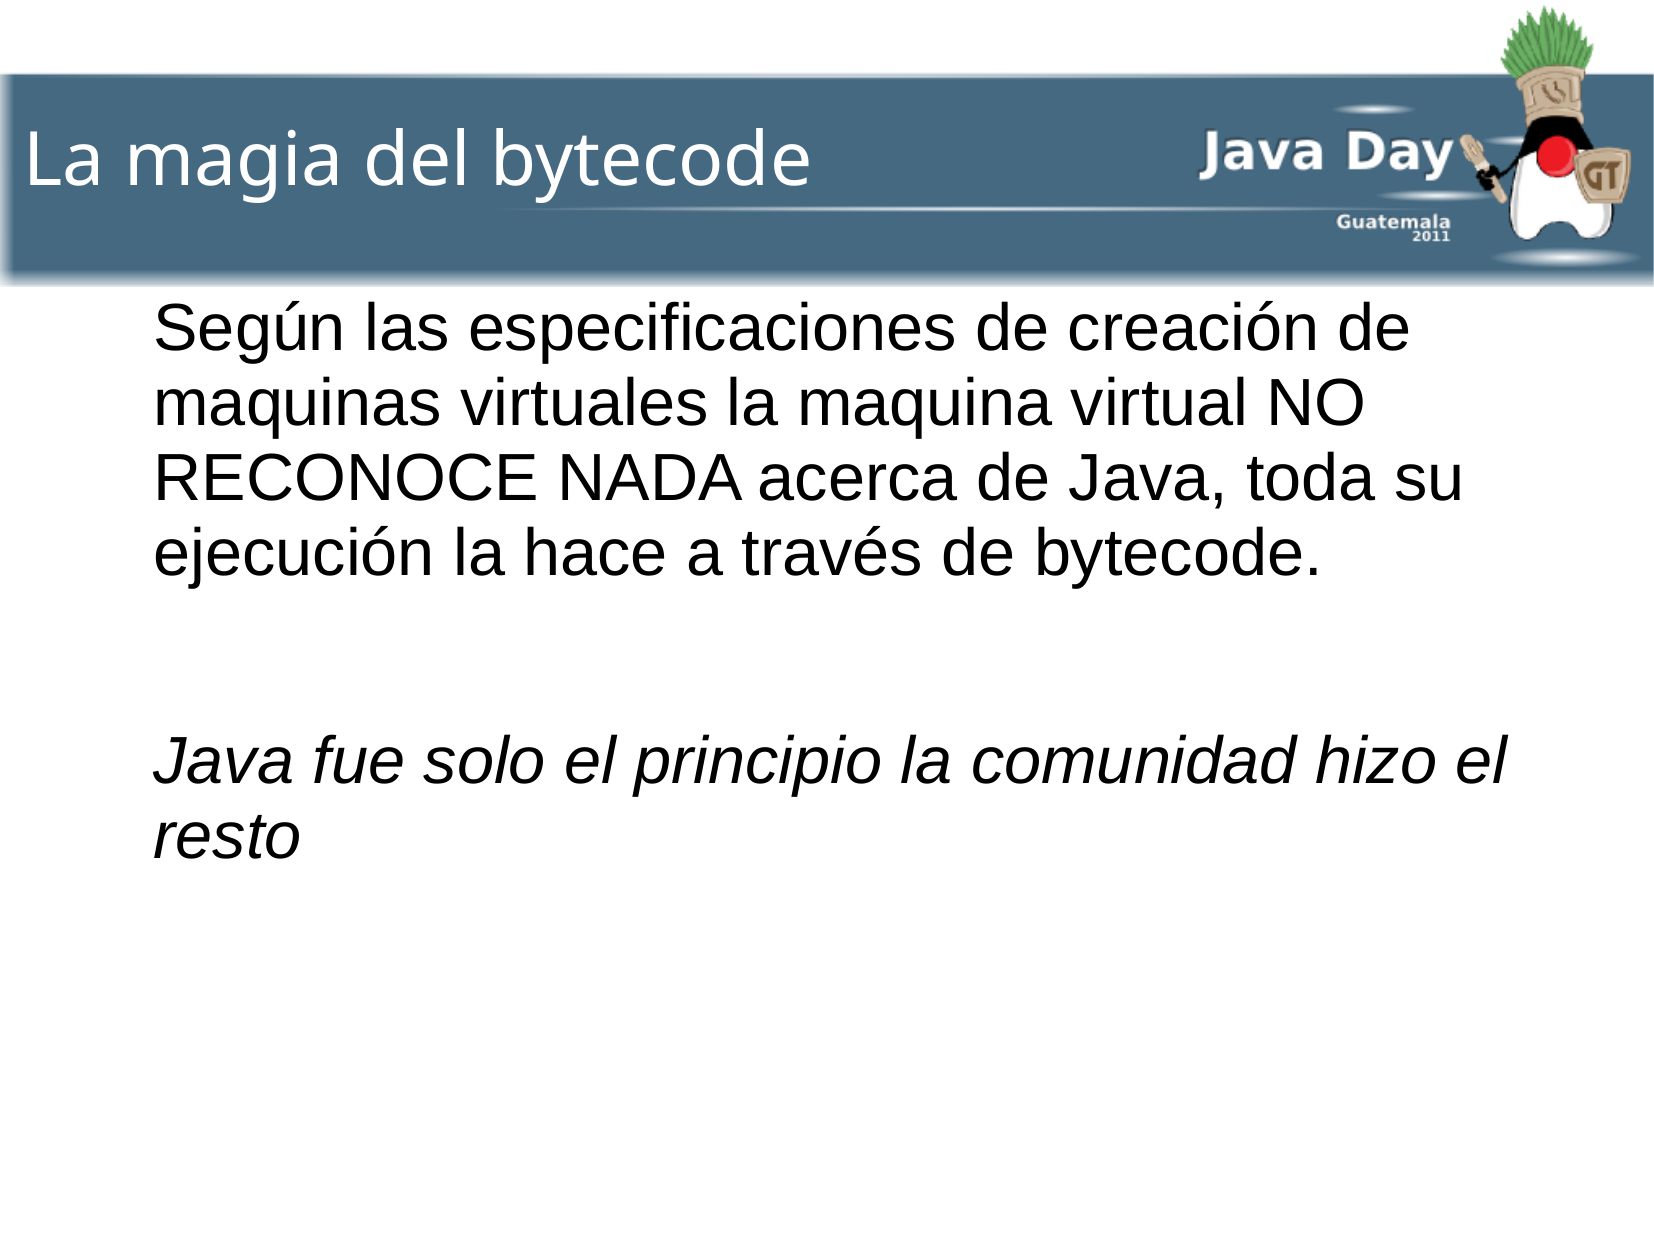

# La magia del bytecode
Según las especificaciones de creación de maquinas virtuales la maquina virtual NO RECONOCE NADA acerca de Java, toda su ejecución la hace a través de bytecode.
Java fue solo el principio la comunidad hizo el resto